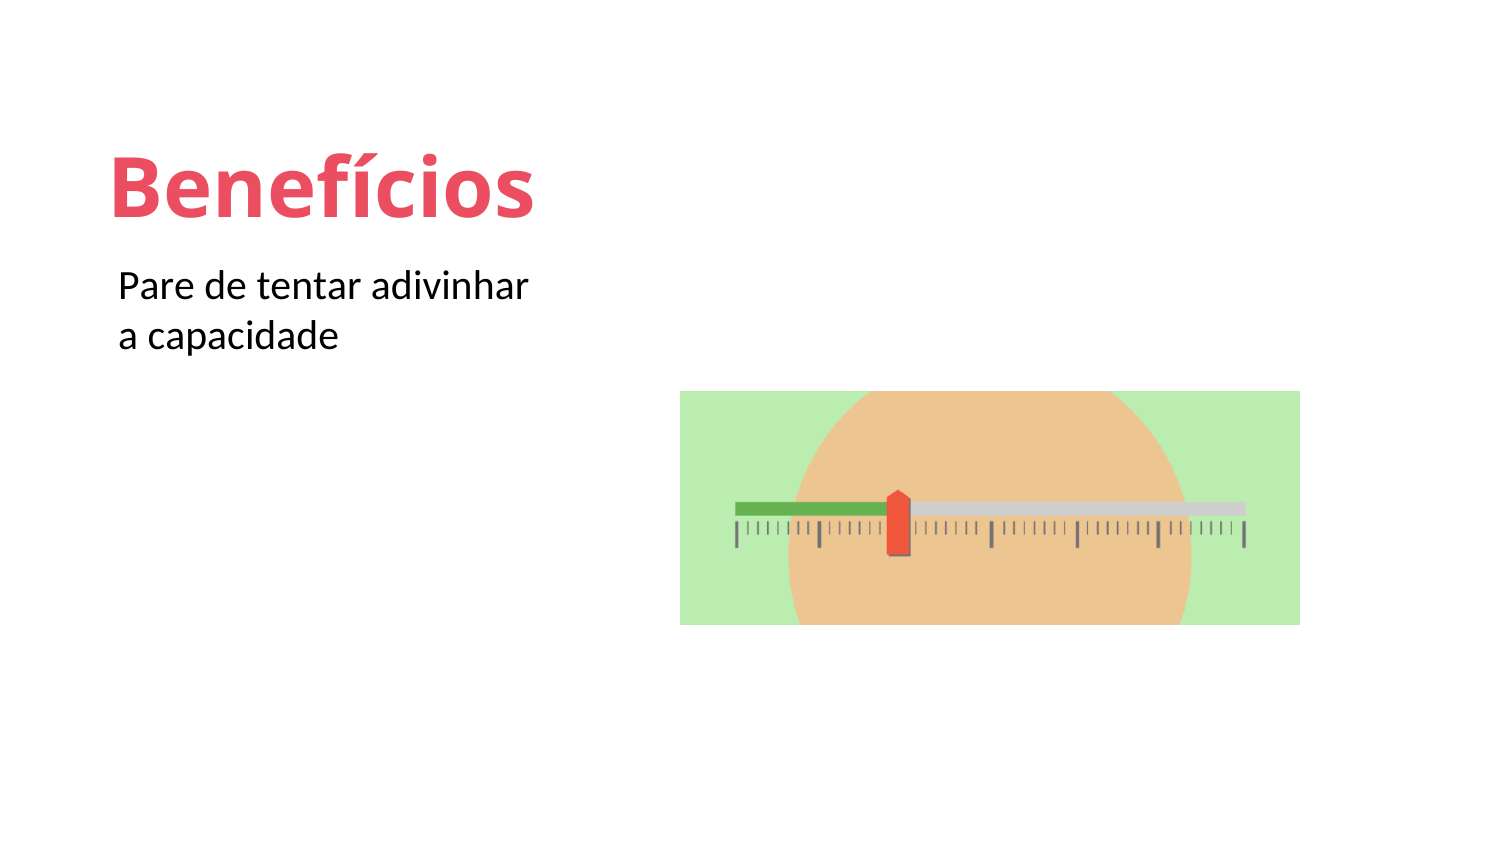

Benefícios
Pare de tentar adivinhar a capacidade